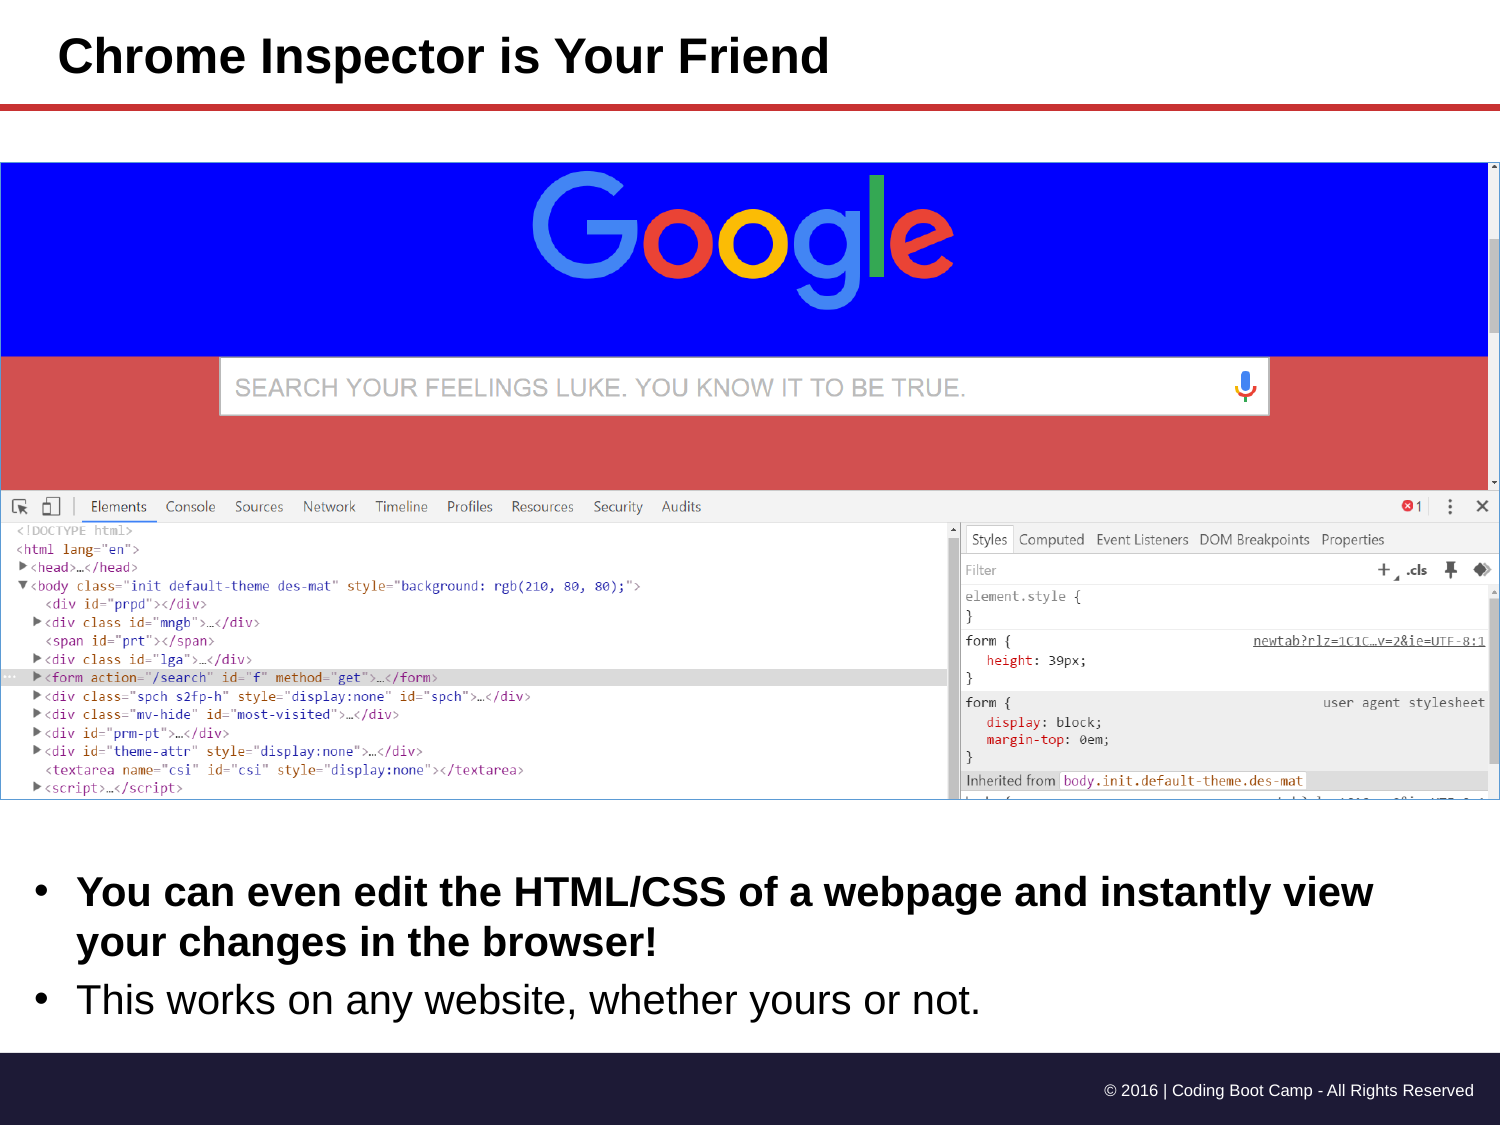

Chrome Inspector is Your Friend
You can even edit the HTML/CSS of a webpage and instantly view your changes in the browser!
This works on any website, whether yours or not.